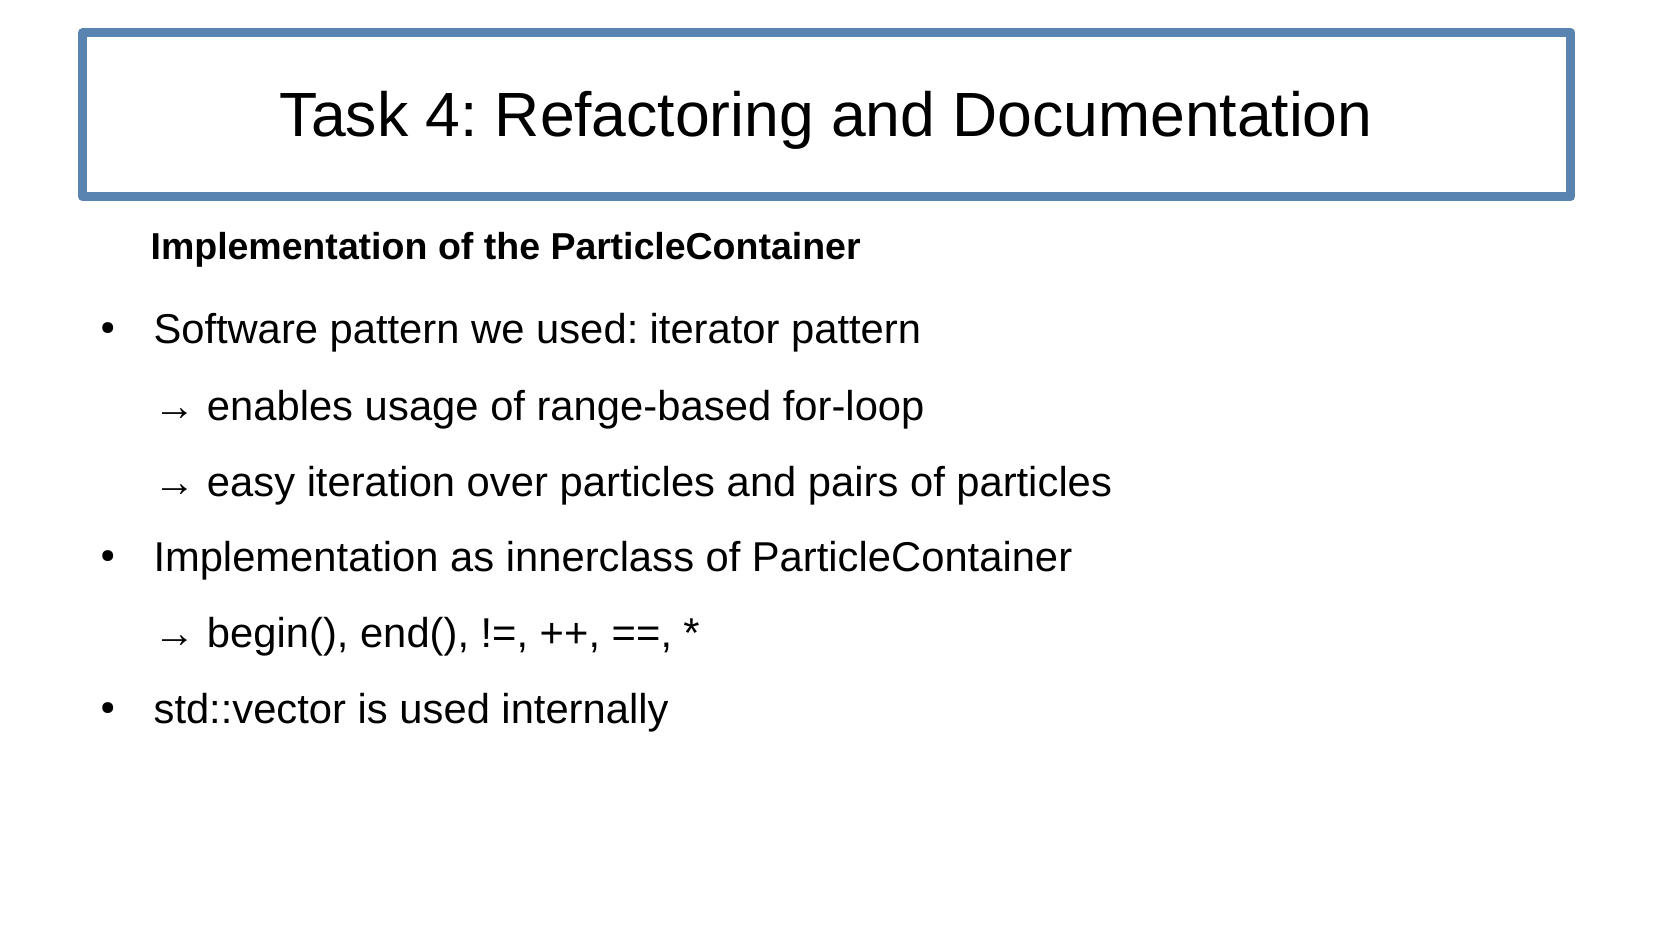

# Task 4: Refactoring and Documentation
Implementation of the ParticleContainer
Software pattern we used: iterator pattern
→ enables usage of range-based for-loop
→ easy iteration over particles and pairs of particles
Implementation as innerclass of ParticleContainer
→ begin(), end(), !=, ++, ==, *
std::vector is used internally